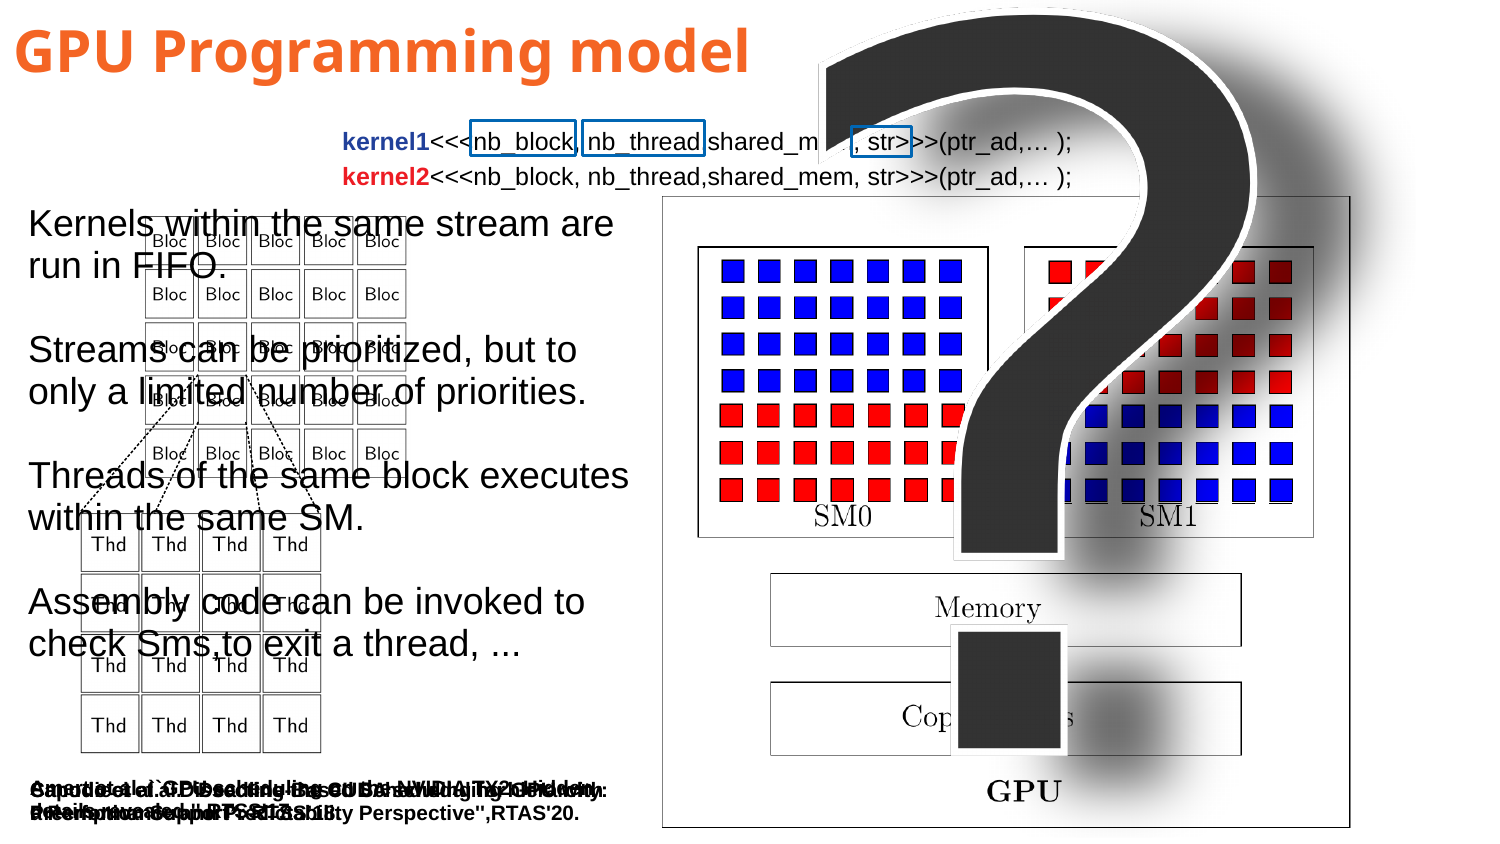

# GPU Programming model
kernel1<<<nb_block, nb_thread,shared_mem, str>>>(ptr_ad,… );
kernel2<<<nb_block, nb_thread,shared_mem, str>>>(ptr_ad,… );
Kernels within the same stream are run in FIFO.
Streams can be prioritized, but to only a limited number of priorities.
Threads of the same block executes within the same SM.
Assembly code can be invoked to check Sms,to exit a thread, ...
Amert et al. ``GPU scheduling on the NVIDIA TX2: Hidden details revealed.'' RTSS'17
Capodieci et al. “Deadline-Based Scheduling for GPU with Preemption Support”. RTSS’18.
Sanudo et al. ``Dissecting the CUDA scheduling hierarchy: a Performance and Predictability Perspective'',RTAS'20.